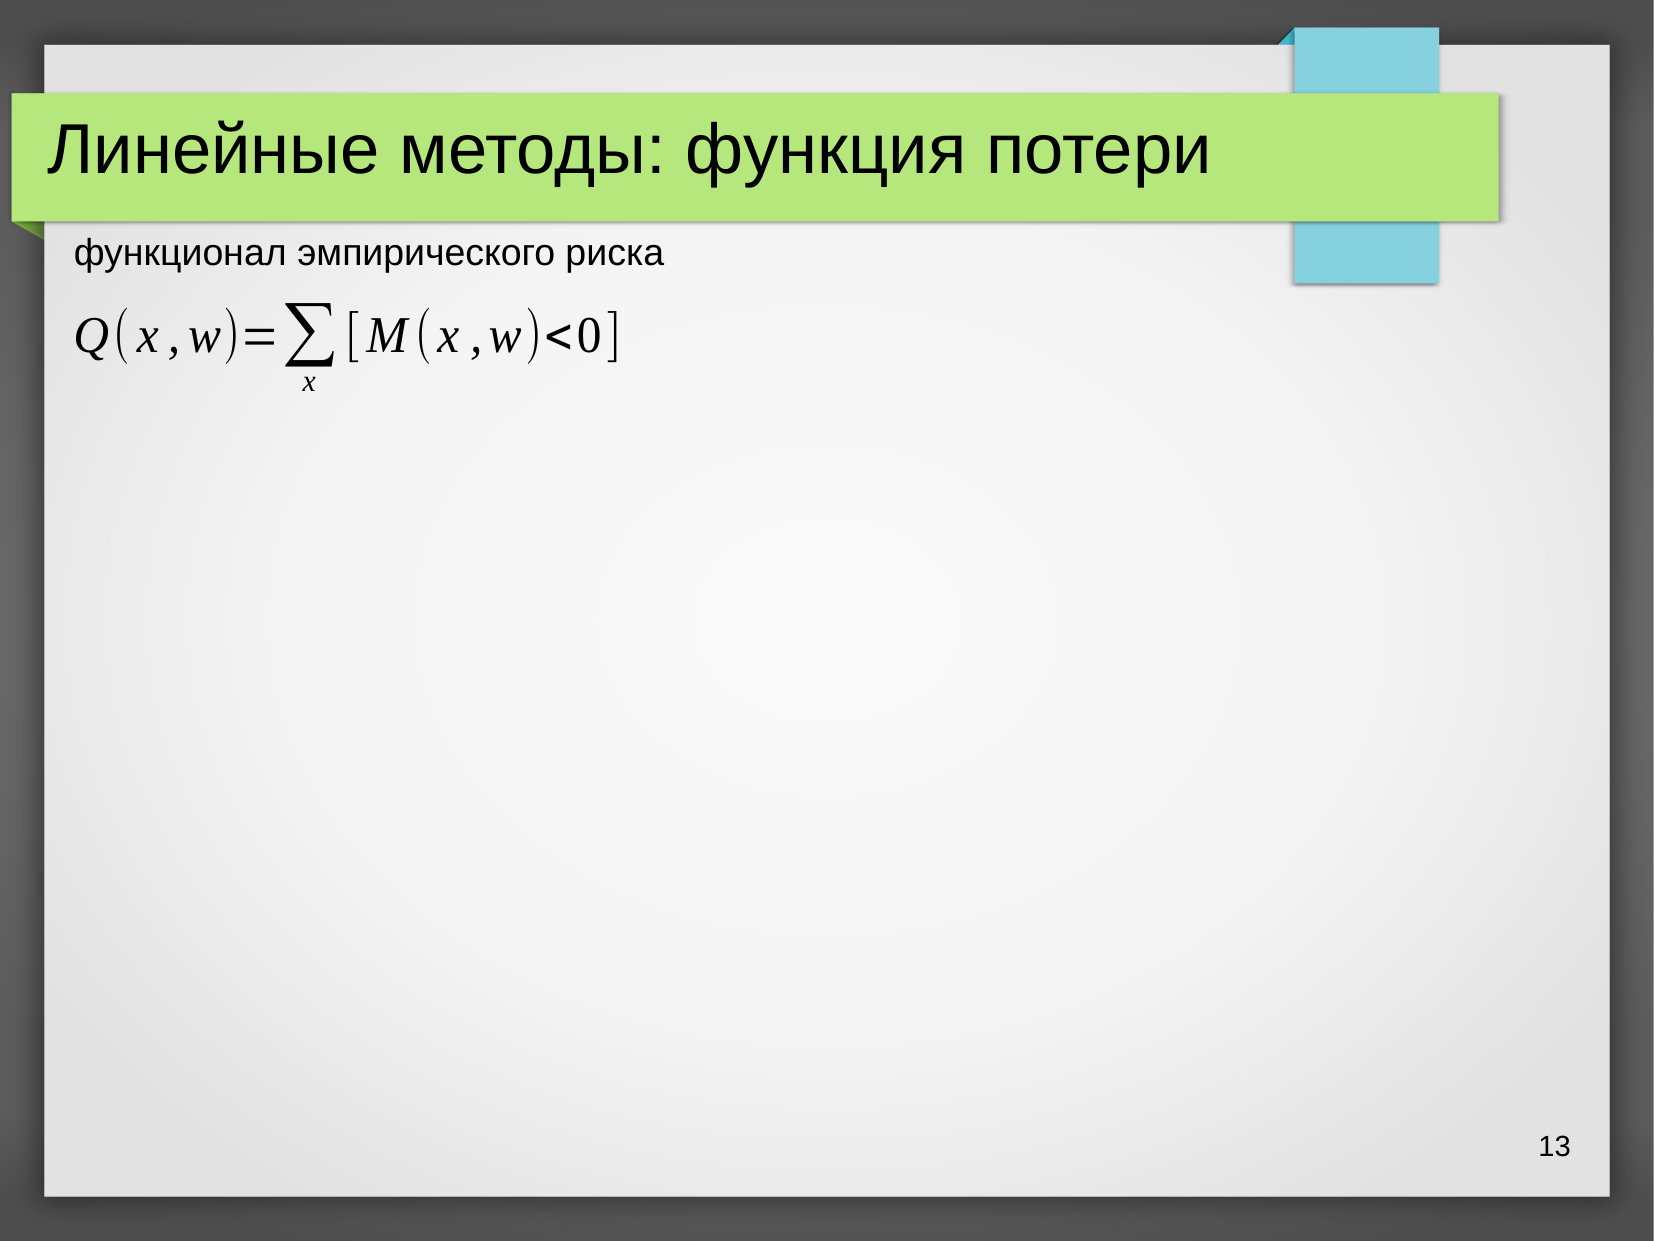

# Линейные методы: функция потери
функционал эмпирического риска
13